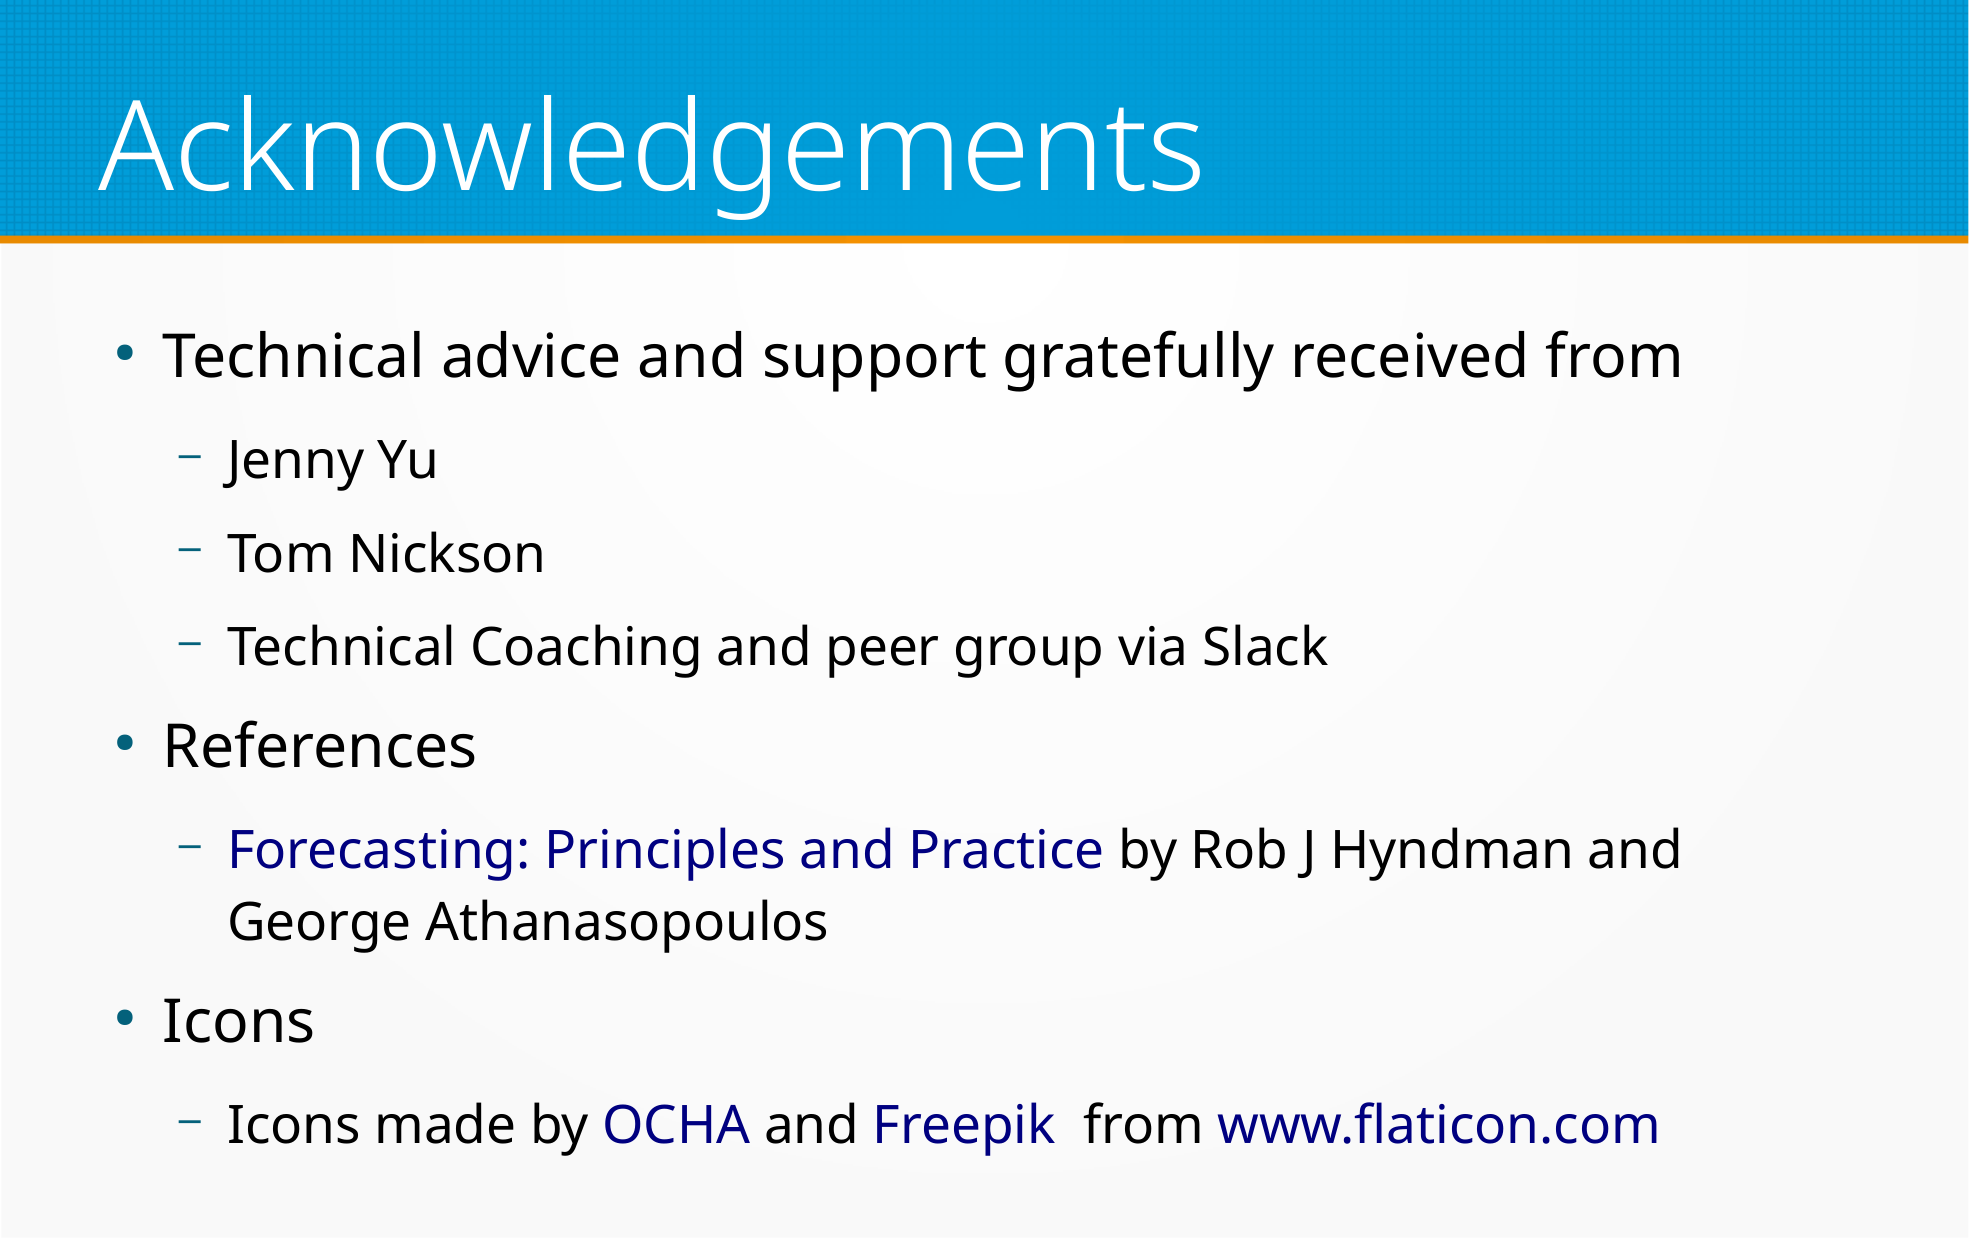

# Acknowledgements
Technical advice and support gratefully received from
Jenny Yu
Tom Nickson
Technical Coaching and peer group via Slack
References
Forecasting: Principles and Practice by Rob J Hyndman and George Athanasopoulos
Icons
Icons made by OCHA and Freepik from www.flaticon.com